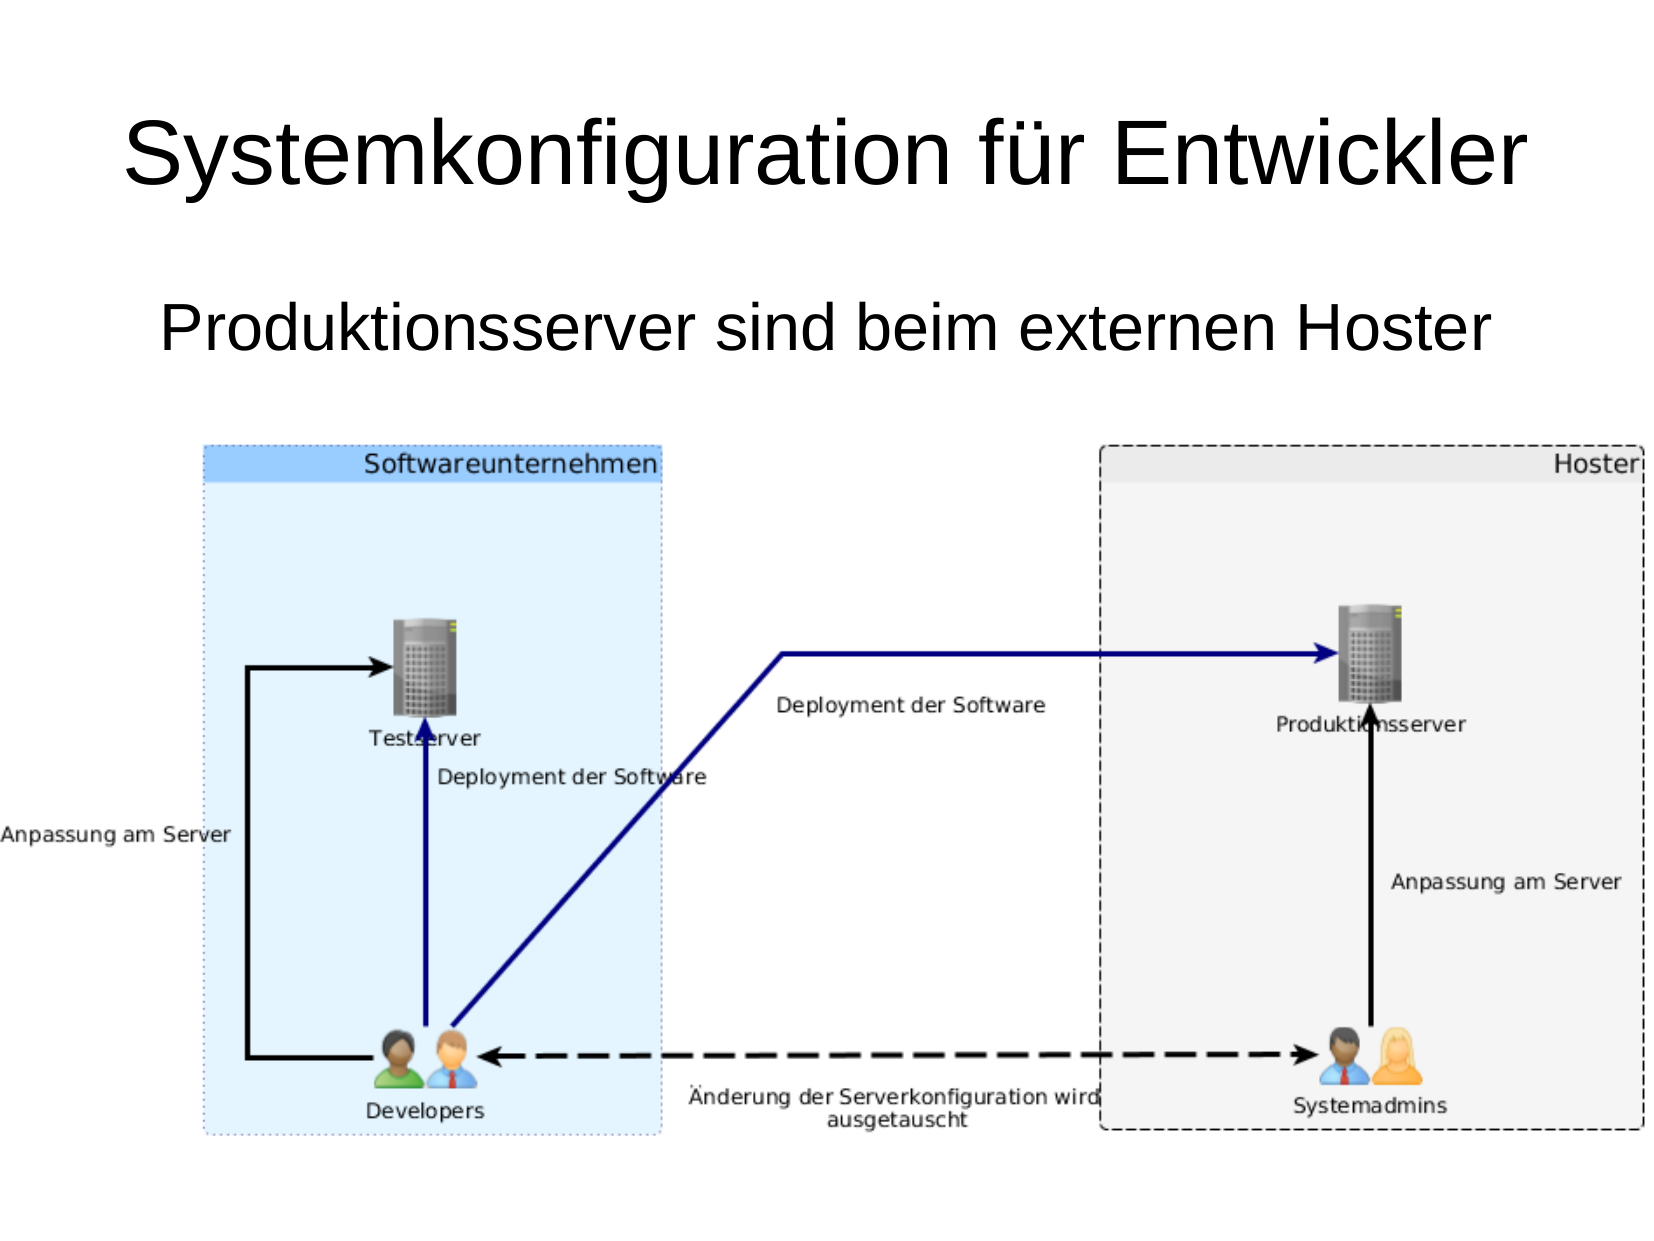

# Systemkonfiguration für Entwickler
Produktionsserver sind beim externen Hoster